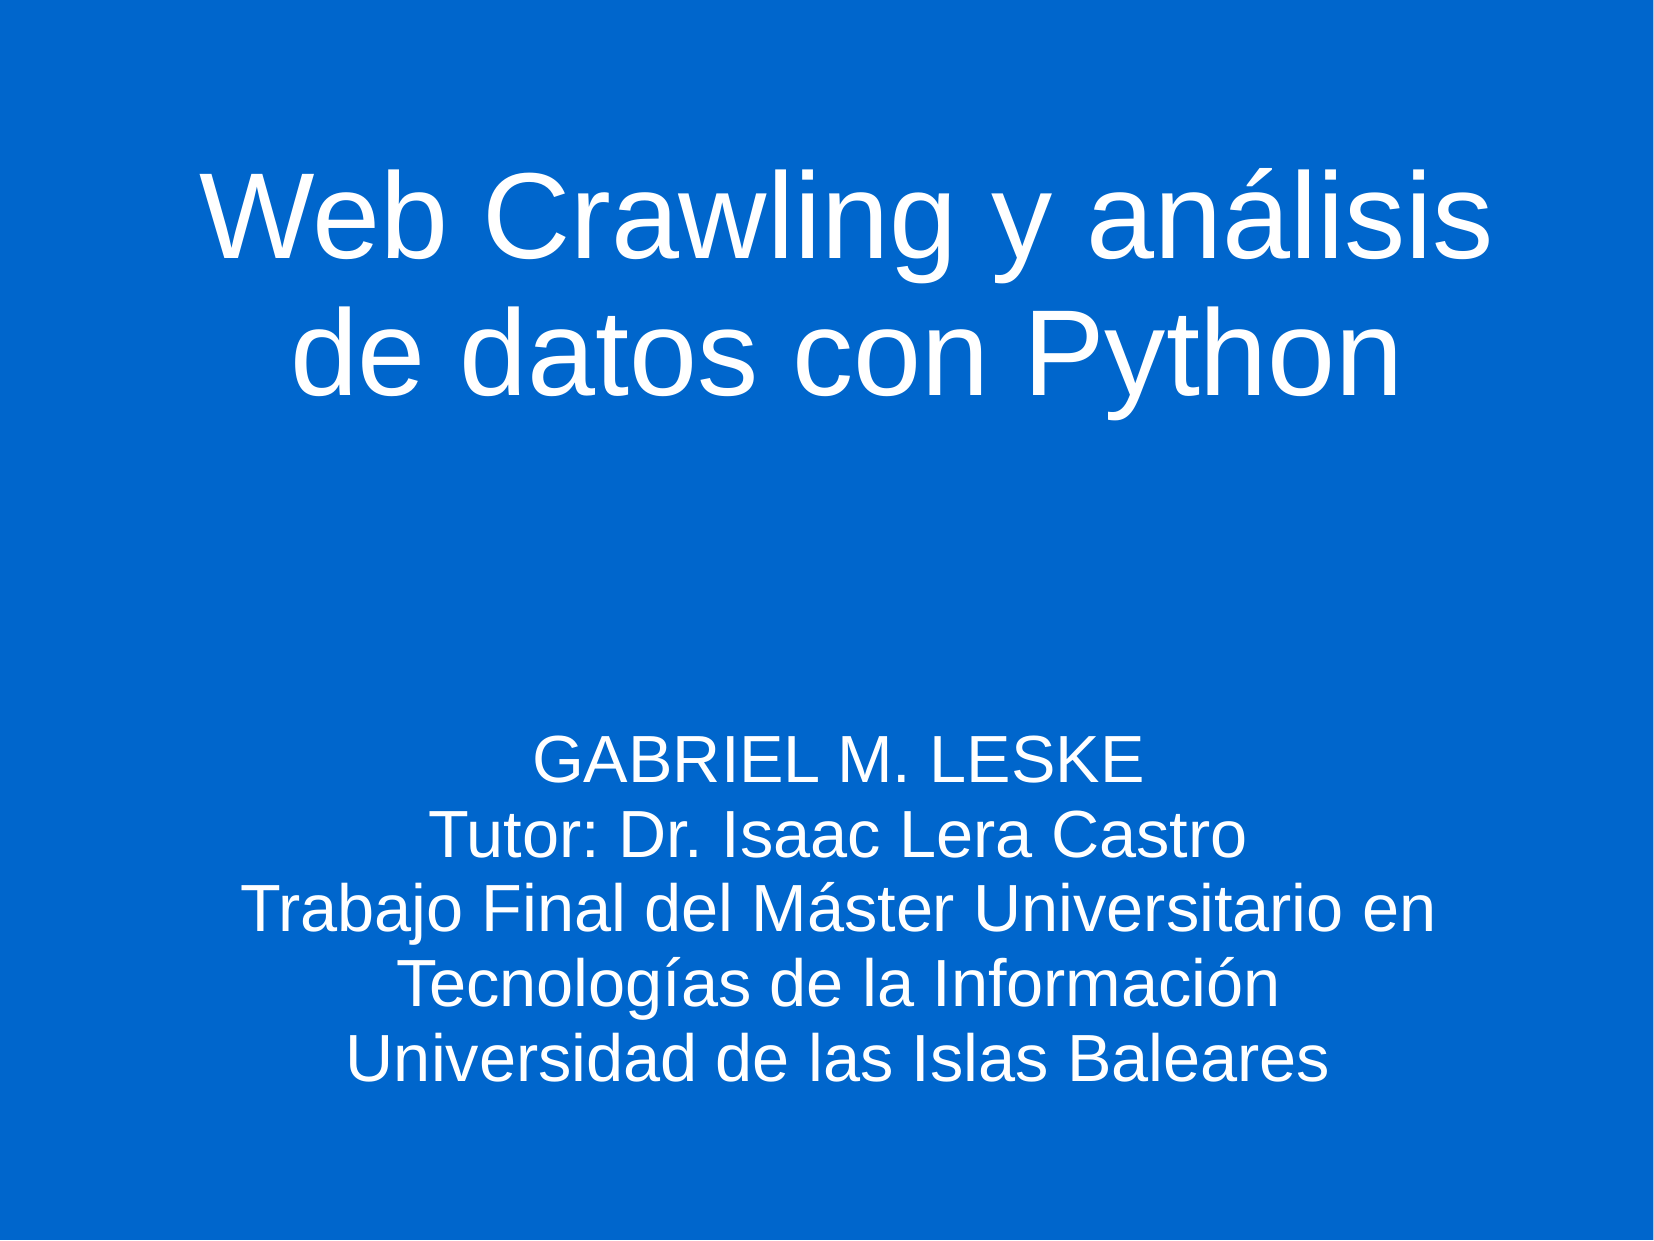

# Web Crawling y análisis de datos con Python
GABRIEL M. LESKE
Tutor: Dr. Isaac Lera Castro
Trabajo Final del Máster Universitario en Tecnologías de la Información
Universidad de las Islas Baleares